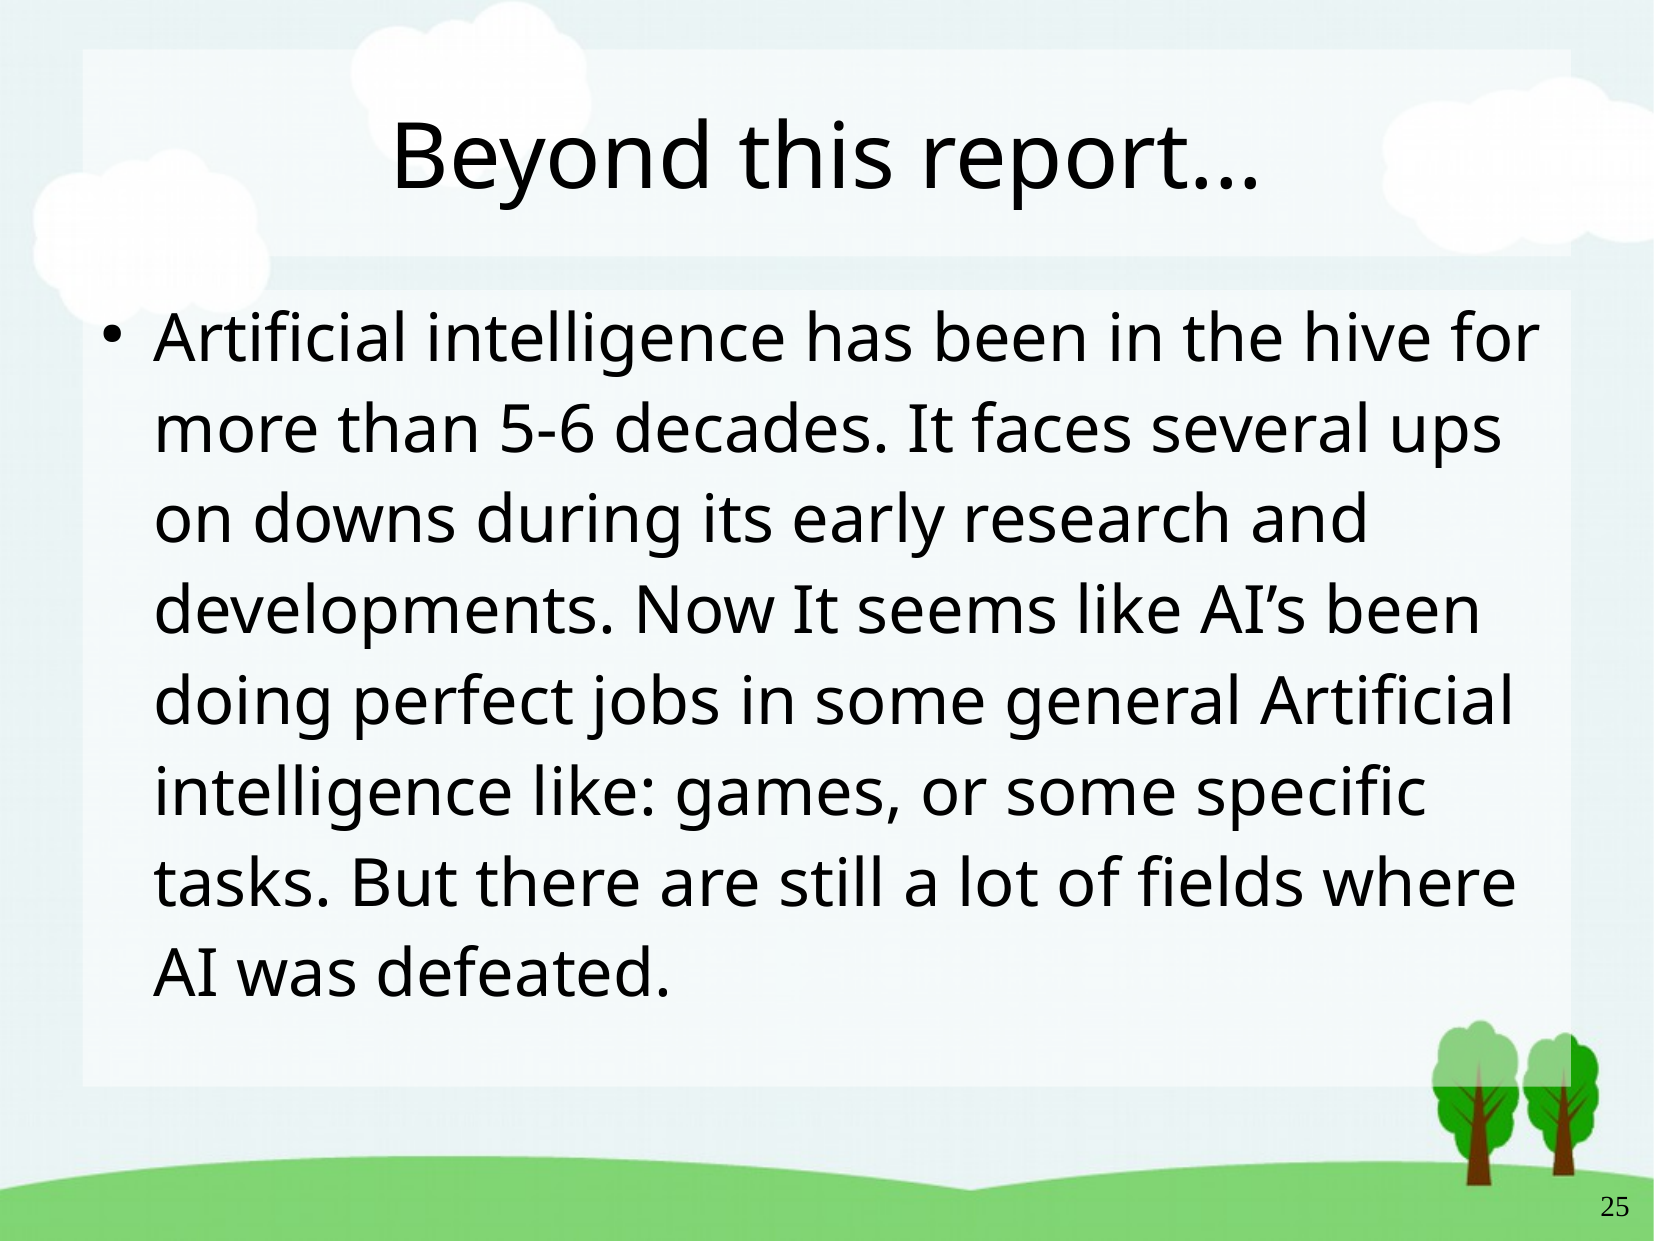

# Beyond this report...
Artificial intelligence has been in the hive for more than 5-6 decades. It faces several ups on downs during its early research and developments. Now It seems like AI’s been doing perfect jobs in some general Artificial intelligence like: games, or some specific tasks. But there are still a lot of fields where AI was defeated.
25